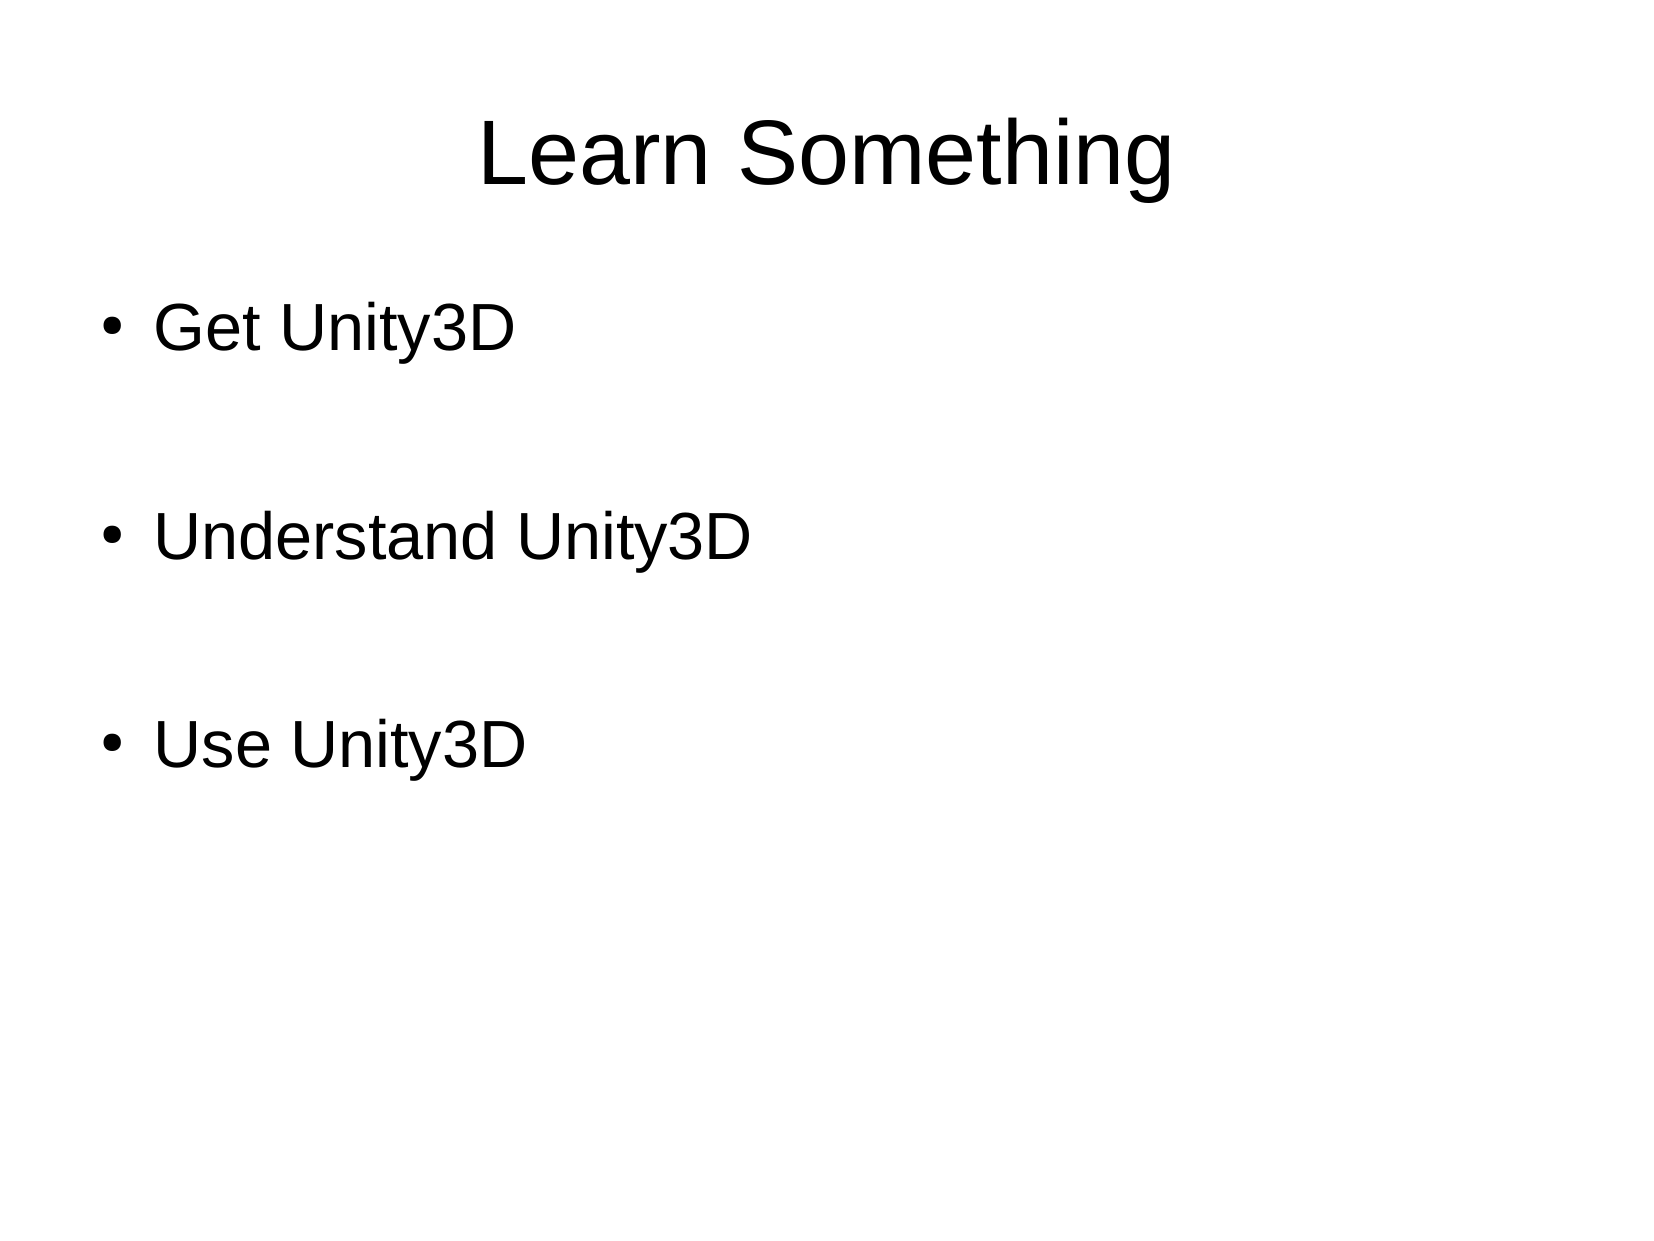

# Learn Something
Get Unity3D
Understand Unity3D
Use Unity3D